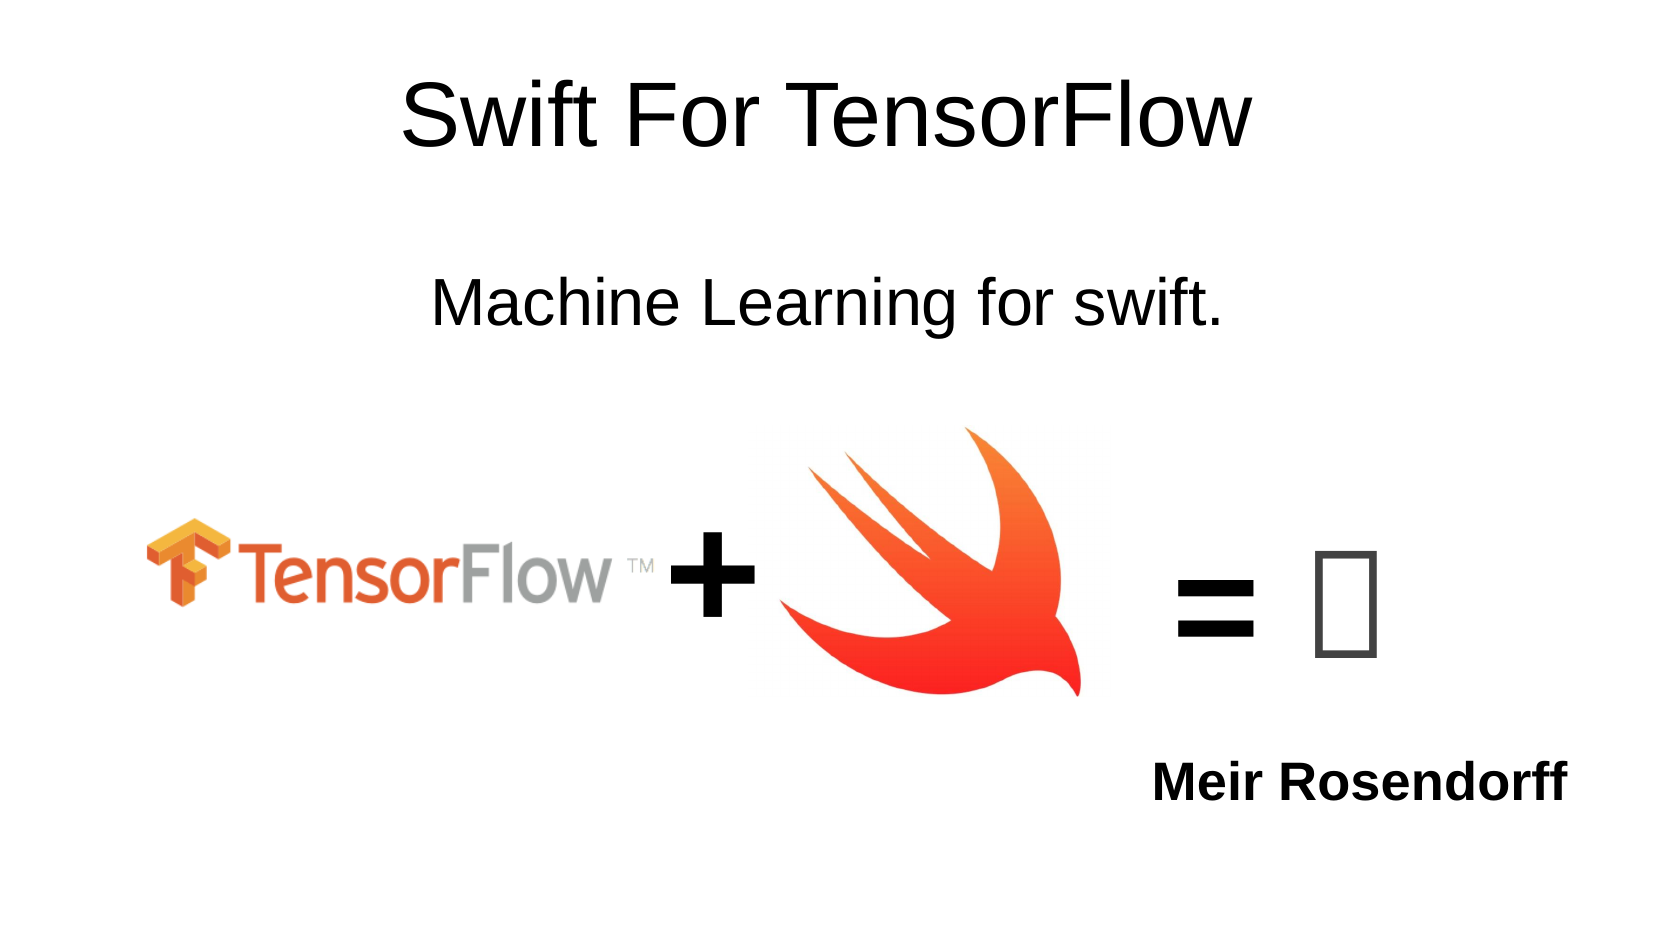

# Swift For TensorFlow
Machine Learning for swift.
+
= 🤯
Meir Rosendorff